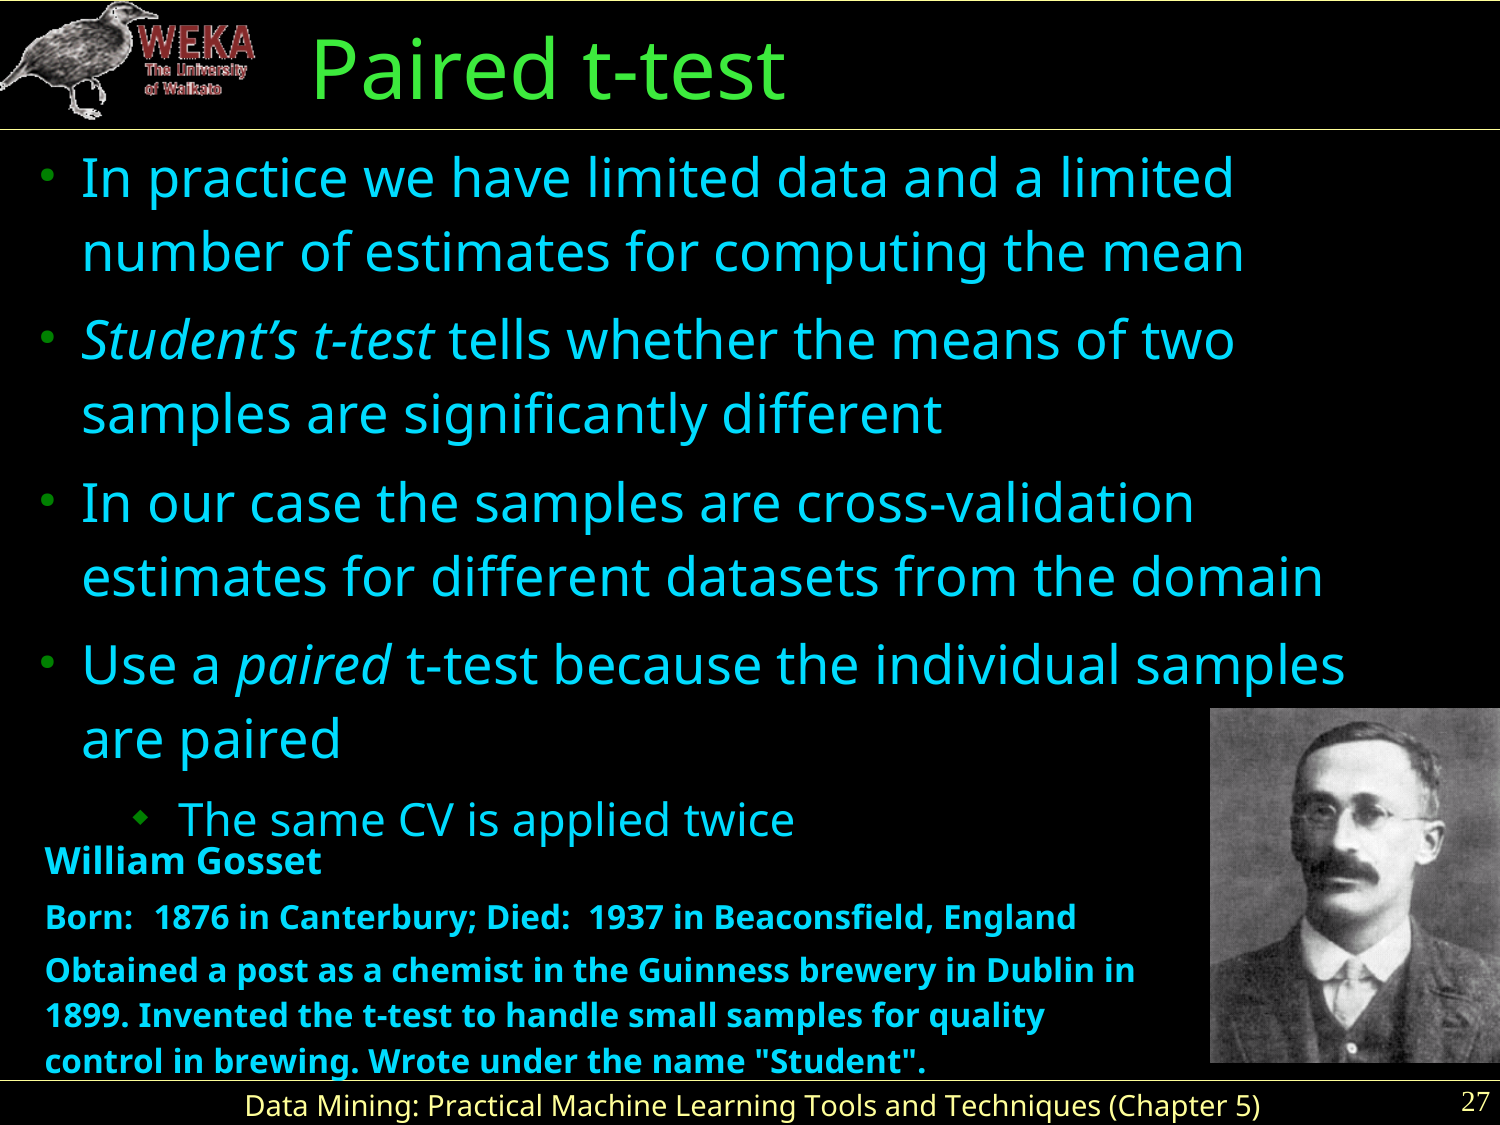

# Paired t-test
In practice we have limited data and a limited number of estimates for computing the mean
Student’s t-test tells whether the means of two samples are significantly different
In our case the samples are cross-validation estimates for different datasets from the domain
Use a paired t-test because the individual samples are paired
The same CV is applied twice
William Gosset
Born:	1876 in Canterbury; Died: 1937 in Beaconsfield, England
Obtained a post as a chemist in the Guinness brewery in Dublin in 1899. Invented the t-test to handle small samples for quality control in brewing. Wrote under the name "Student".
Data Mining: Practical Machine Learning Tools and Techniques (Chapter 5)
27